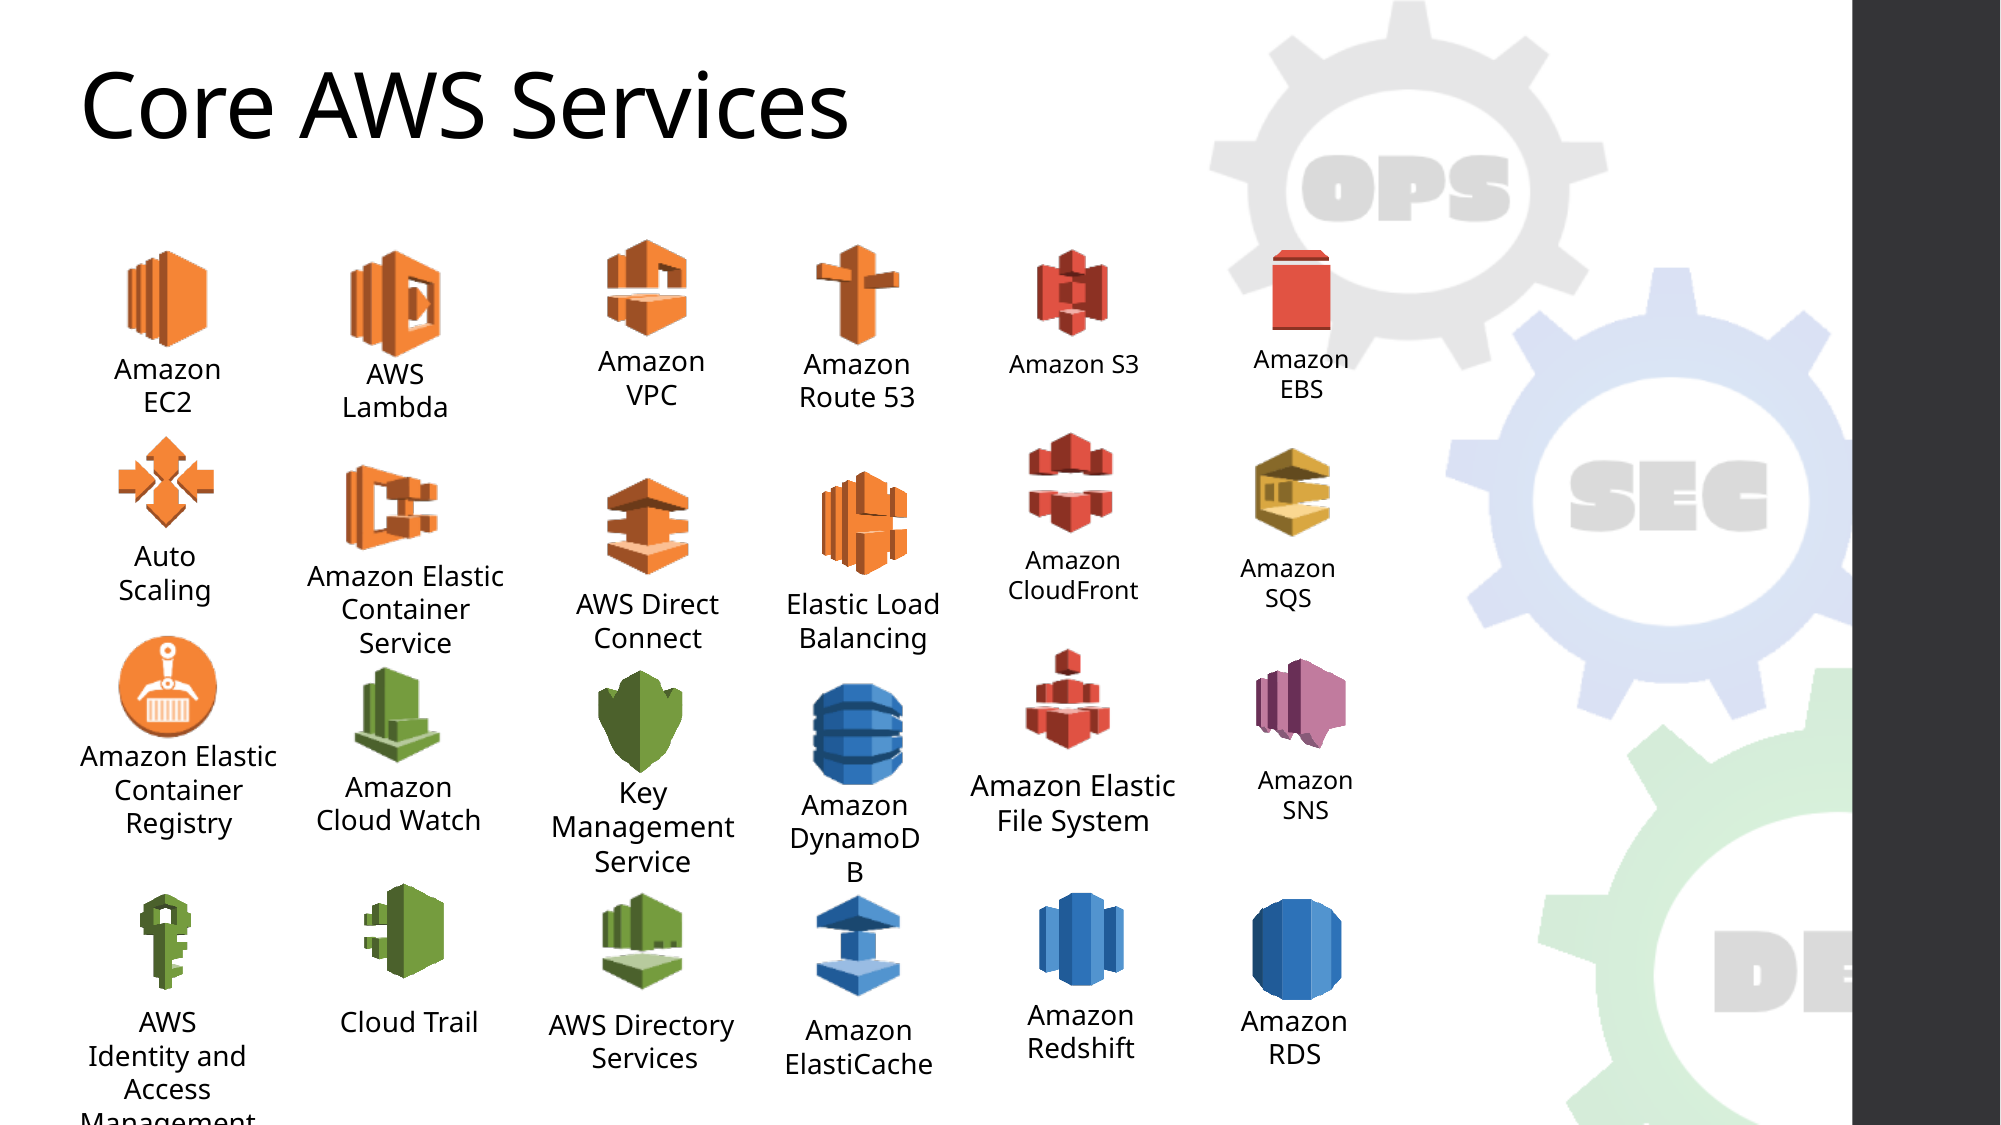

# Core AWS Services
Amazon EBS
Amazon VPC
Amazon Route 53
Amazon S3
Amazon EC2
AWS Lambda
Auto Scaling
Amazon CloudFront
Amazon SQS
Amazon Elastic Container Service
AWS Direct Connect
Elastic Load Balancing
Amazon Elastic Container Registry
Amazon SNS
Amazon Elastic File System
Amazon
Cloud Watch
Key Management Service
Amazon DynamoDB
Amazon Redshift
Amazon RDS
AWS
Identity and Access Management
Cloud Trail
AWS Directory
Services
Amazon ElastiCache